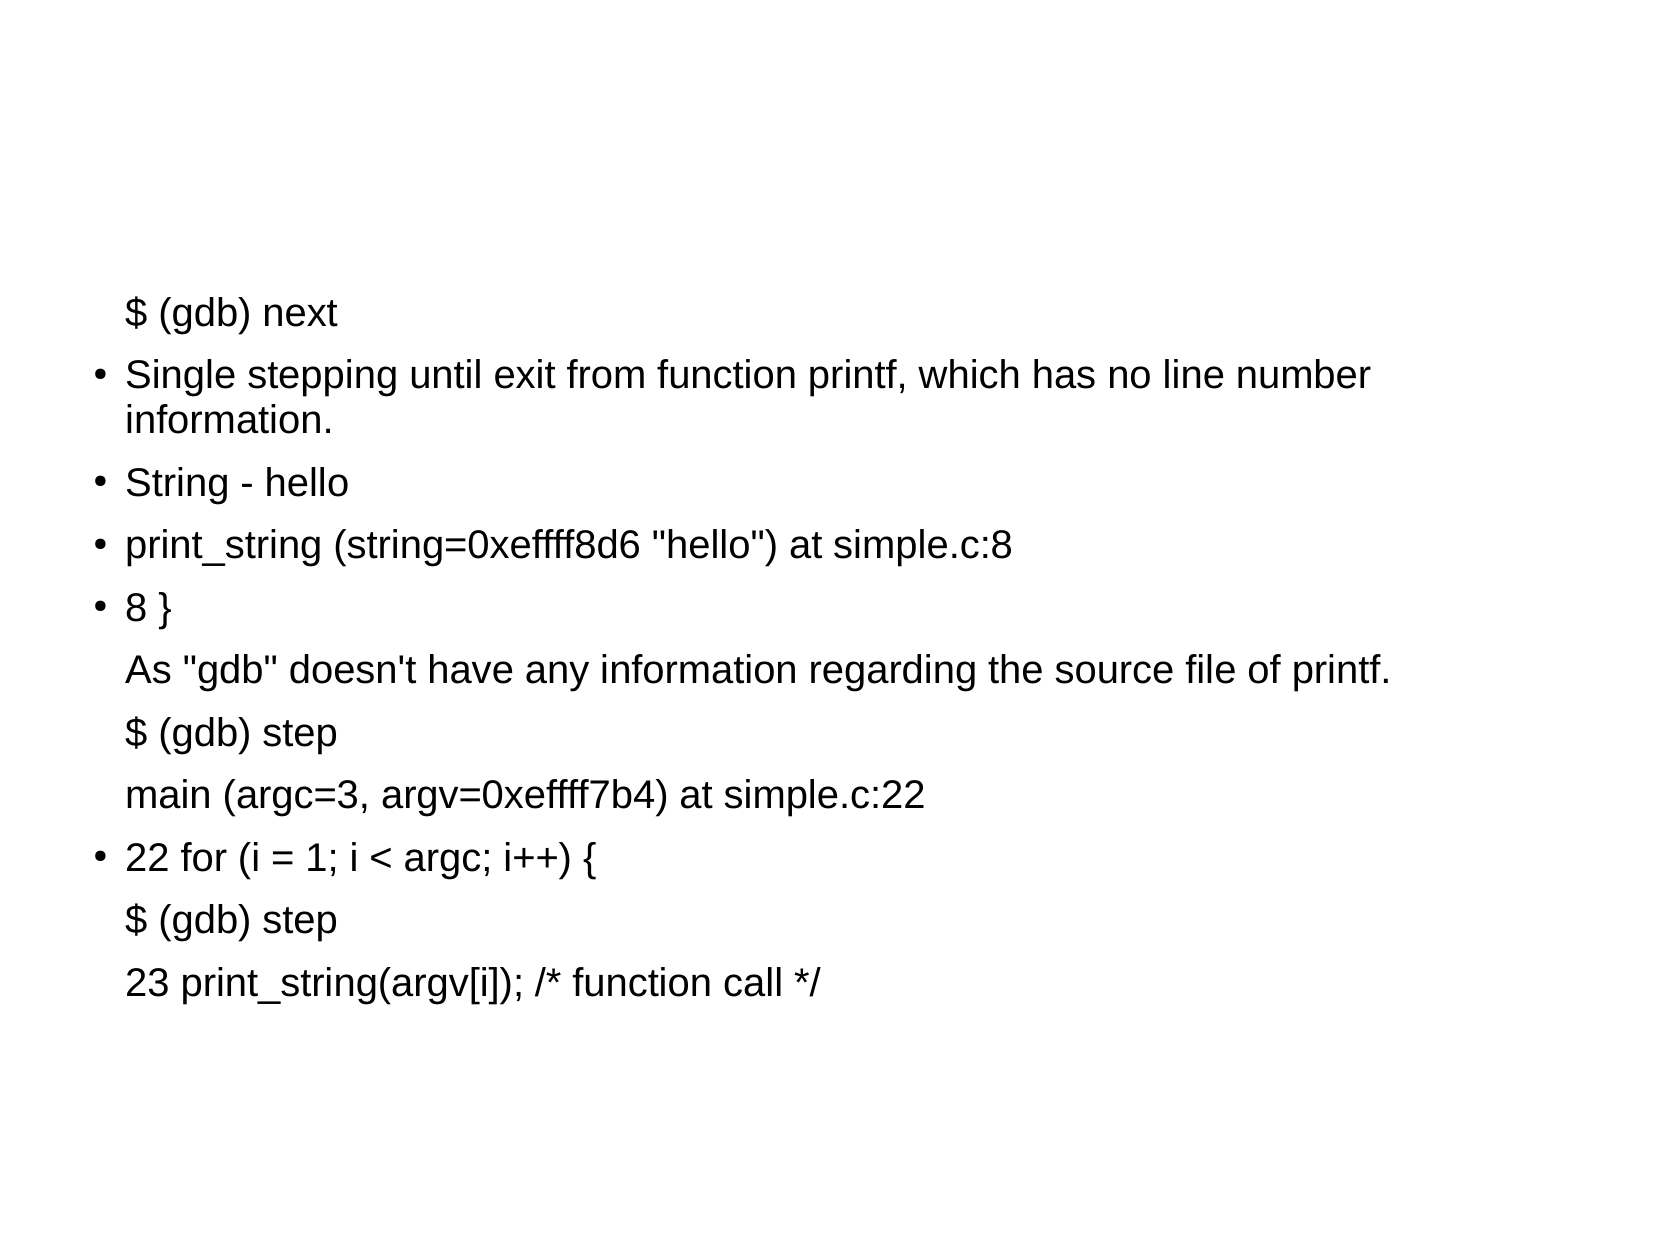

# $ (gdb) next
Single stepping until exit from function printf, which has no line number information.
String - hello
print_string (string=0xeffff8d6 "hello") at simple.c:8
8 }
As "gdb" doesn't have any information regarding the source file of printf.
$ (gdb) step
main (argc=3, argv=0xeffff7b4) at simple.c:22
22 for (i = 1; i < argc; i++) {
$ (gdb) step
23 print_string(argv[i]); /* function call */